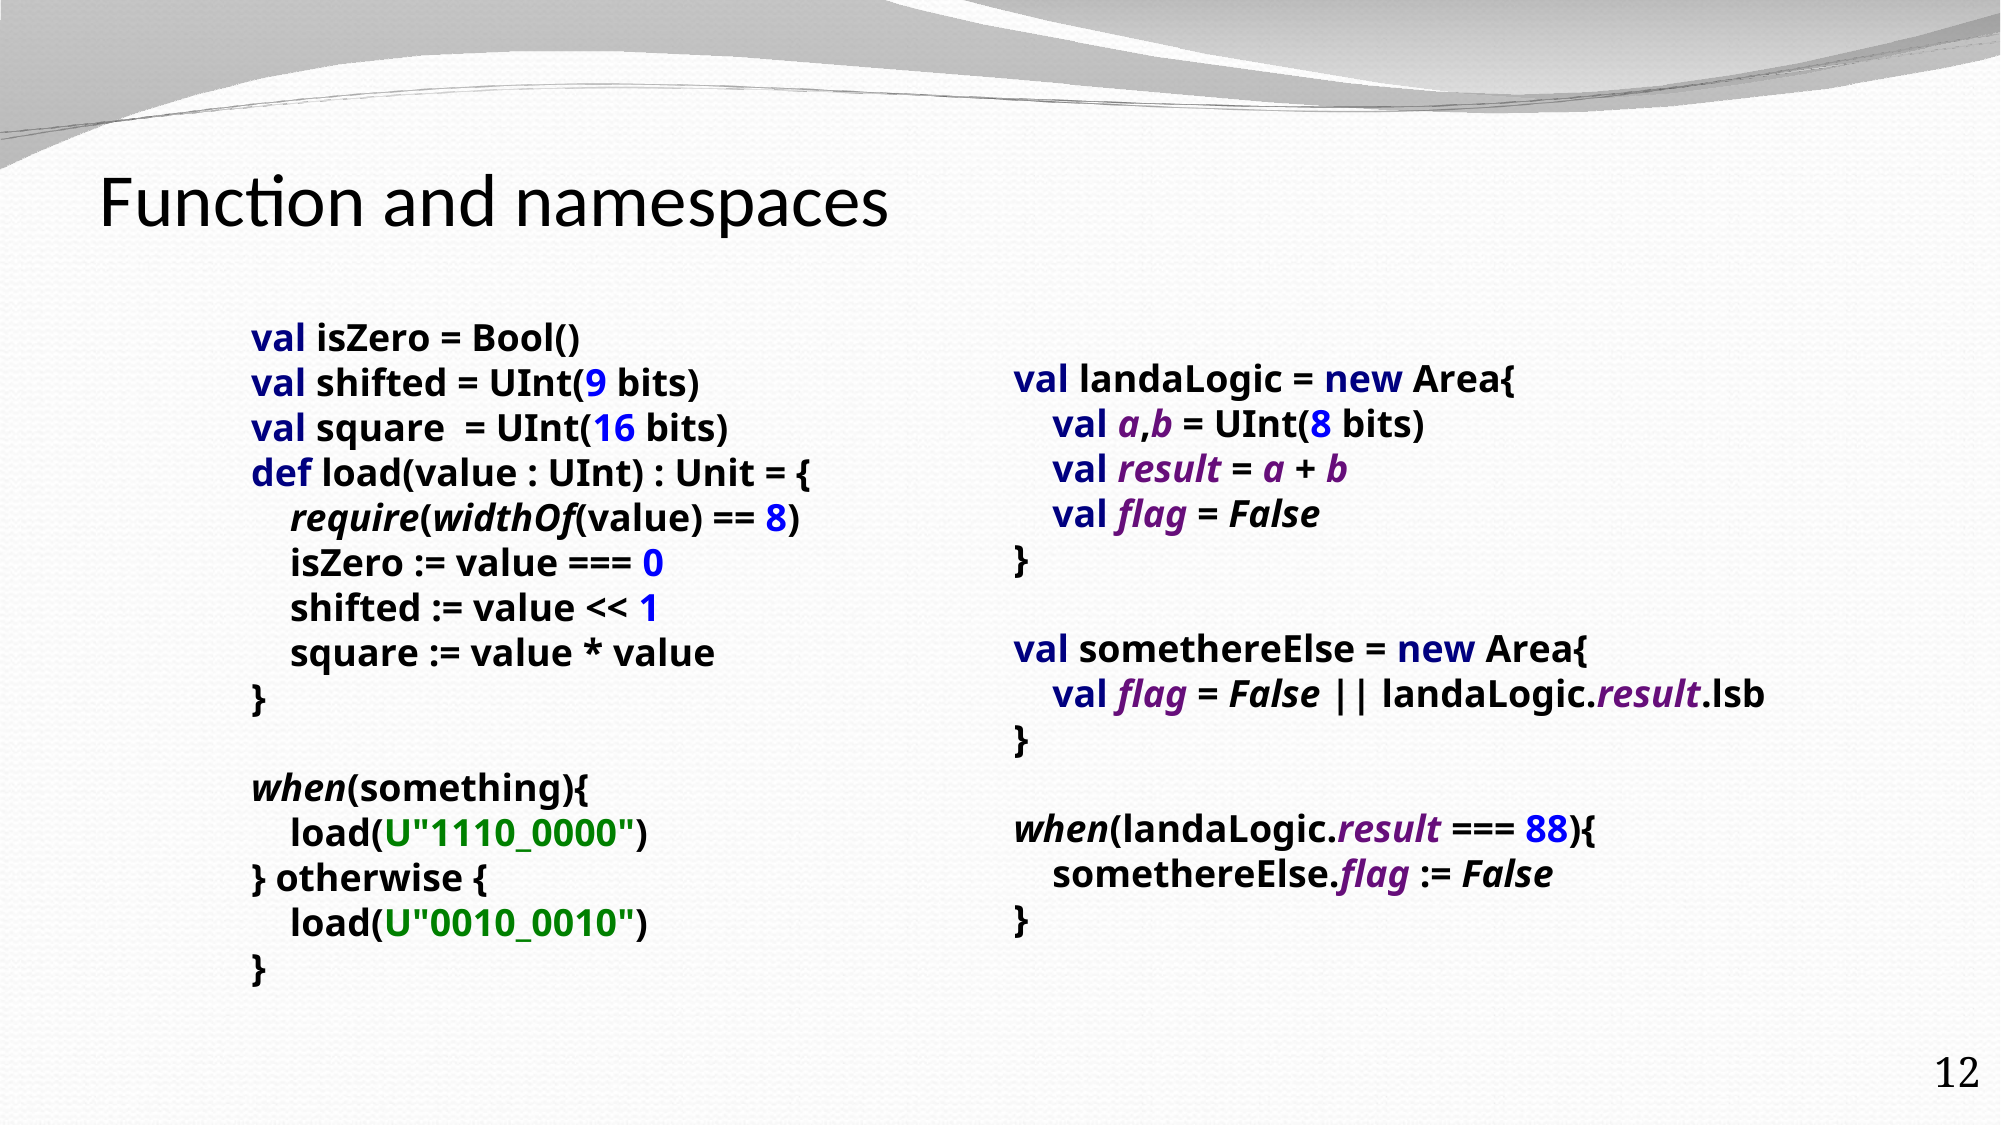

# Function and namespaces
val isZero = Bool()
val shifted = UInt(9 bits)
val square = UInt(16 bits)
def load(value : UInt) : Unit = {
 require(widthOf(value) == 8)
 isZero := value === 0
 shifted := value << 1
 square := value * value
}
when(something){
 load(U"1110_0000")
} otherwise {
 load(U"0010_0010")
}
val landaLogic = new Area{
 val a,b = UInt(8 bits)
 val result = a + b
 val flag = False
}
val somethereElse = new Area{
 val flag = False || landaLogic.result.lsb
}
when(landaLogic.result === 88){
 somethereElse.flag := False
}